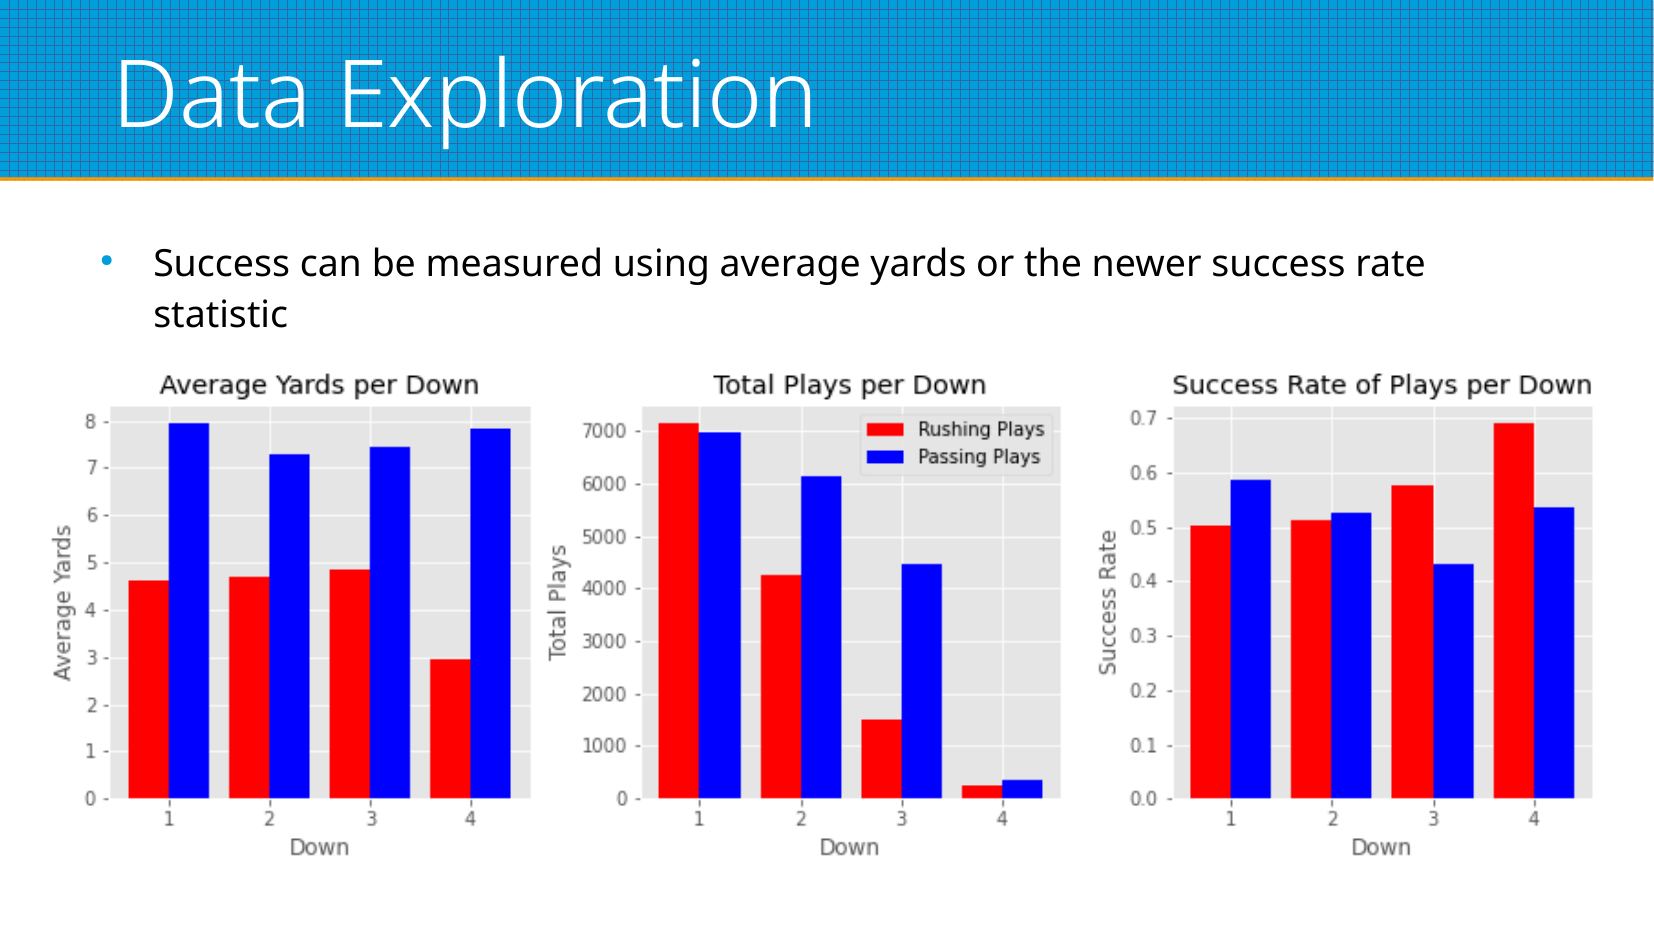

# Data Exploration
Success can be measured using average yards or the newer success rate statistic